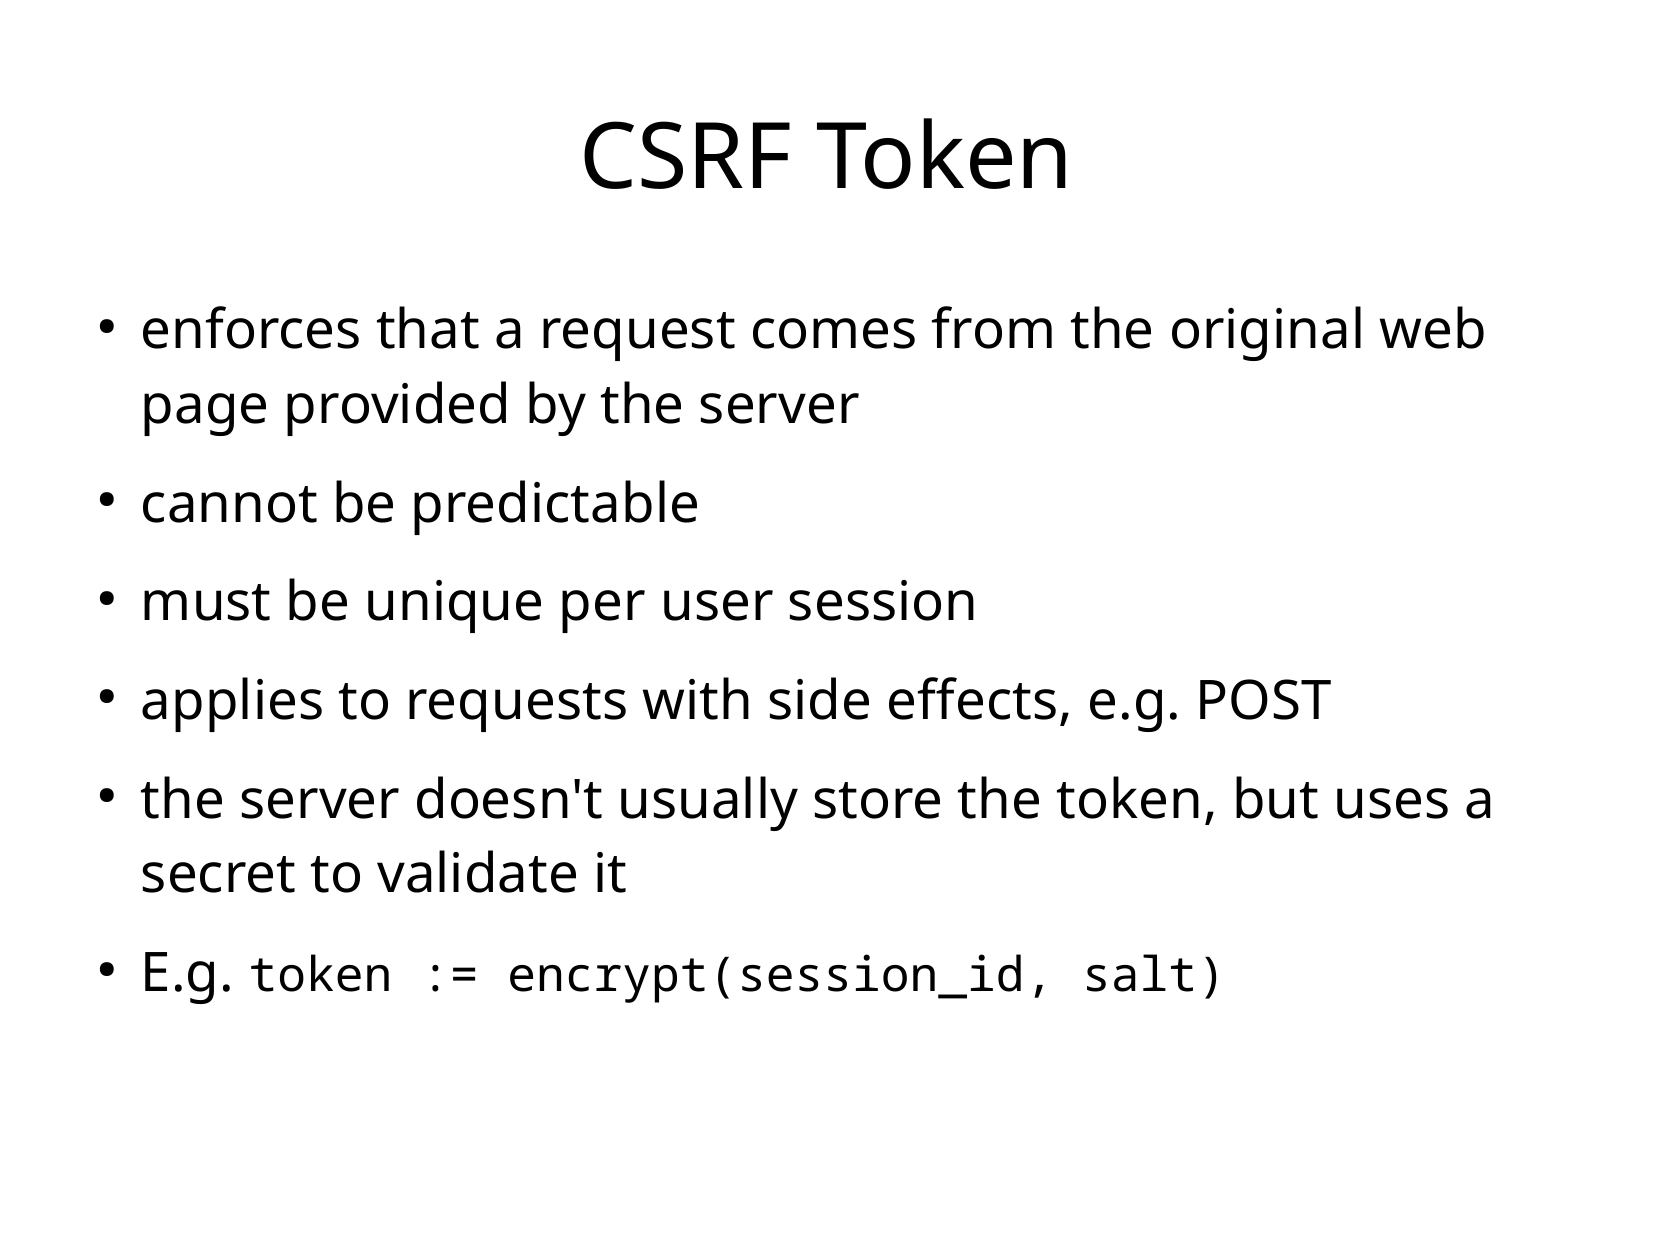

# CSRF Token
enforces that a request comes from the original web page provided by the server
cannot be predictable
must be unique per user session
applies to requests with side effects, e.g. POST
the server doesn't usually store the token, but uses a secret to validate it
E.g. token := encrypt(session_id, salt)